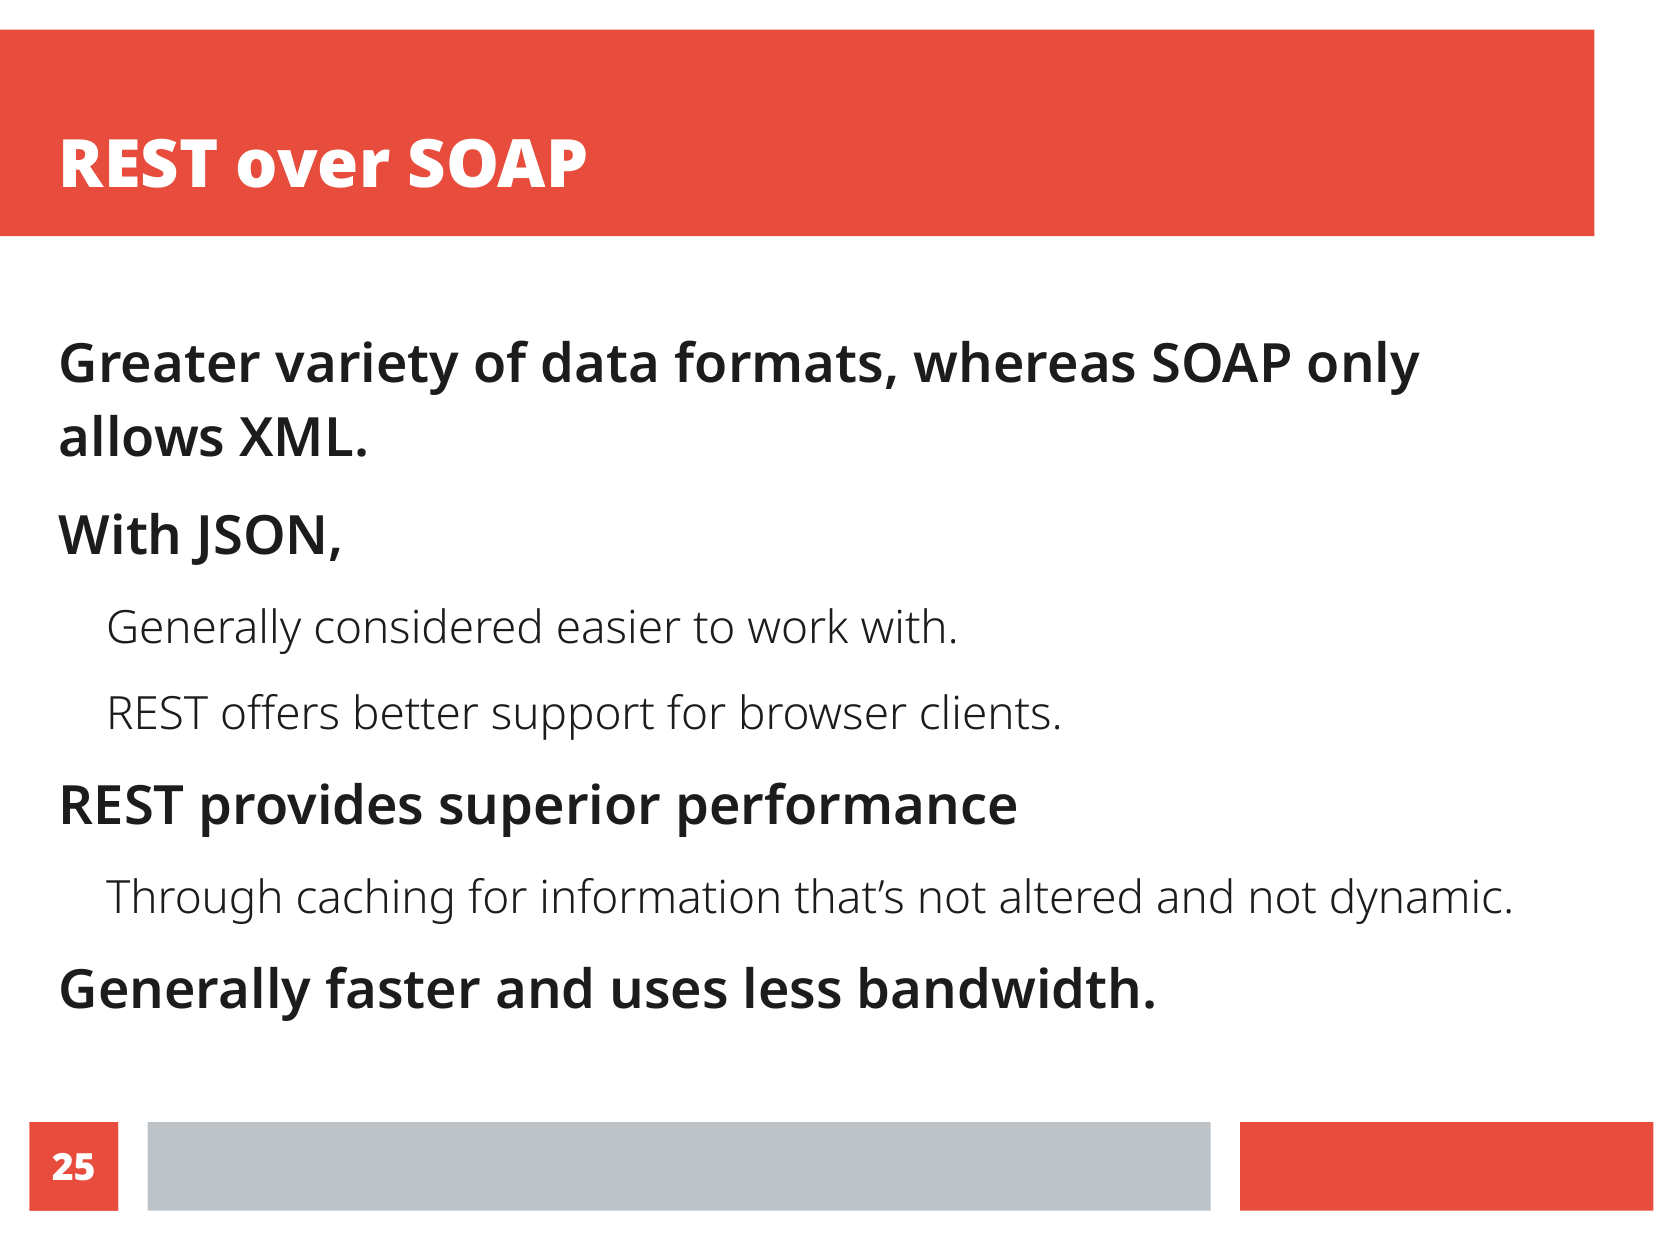

# REST over SOAP
Greater variety of data formats, whereas SOAP only allows XML.
With JSON,
Generally considered easier to work with.
REST offers better support for browser clients.
REST provides superior performance
Through caching for information that’s not altered and not dynamic.
Generally faster and uses less bandwidth.
25